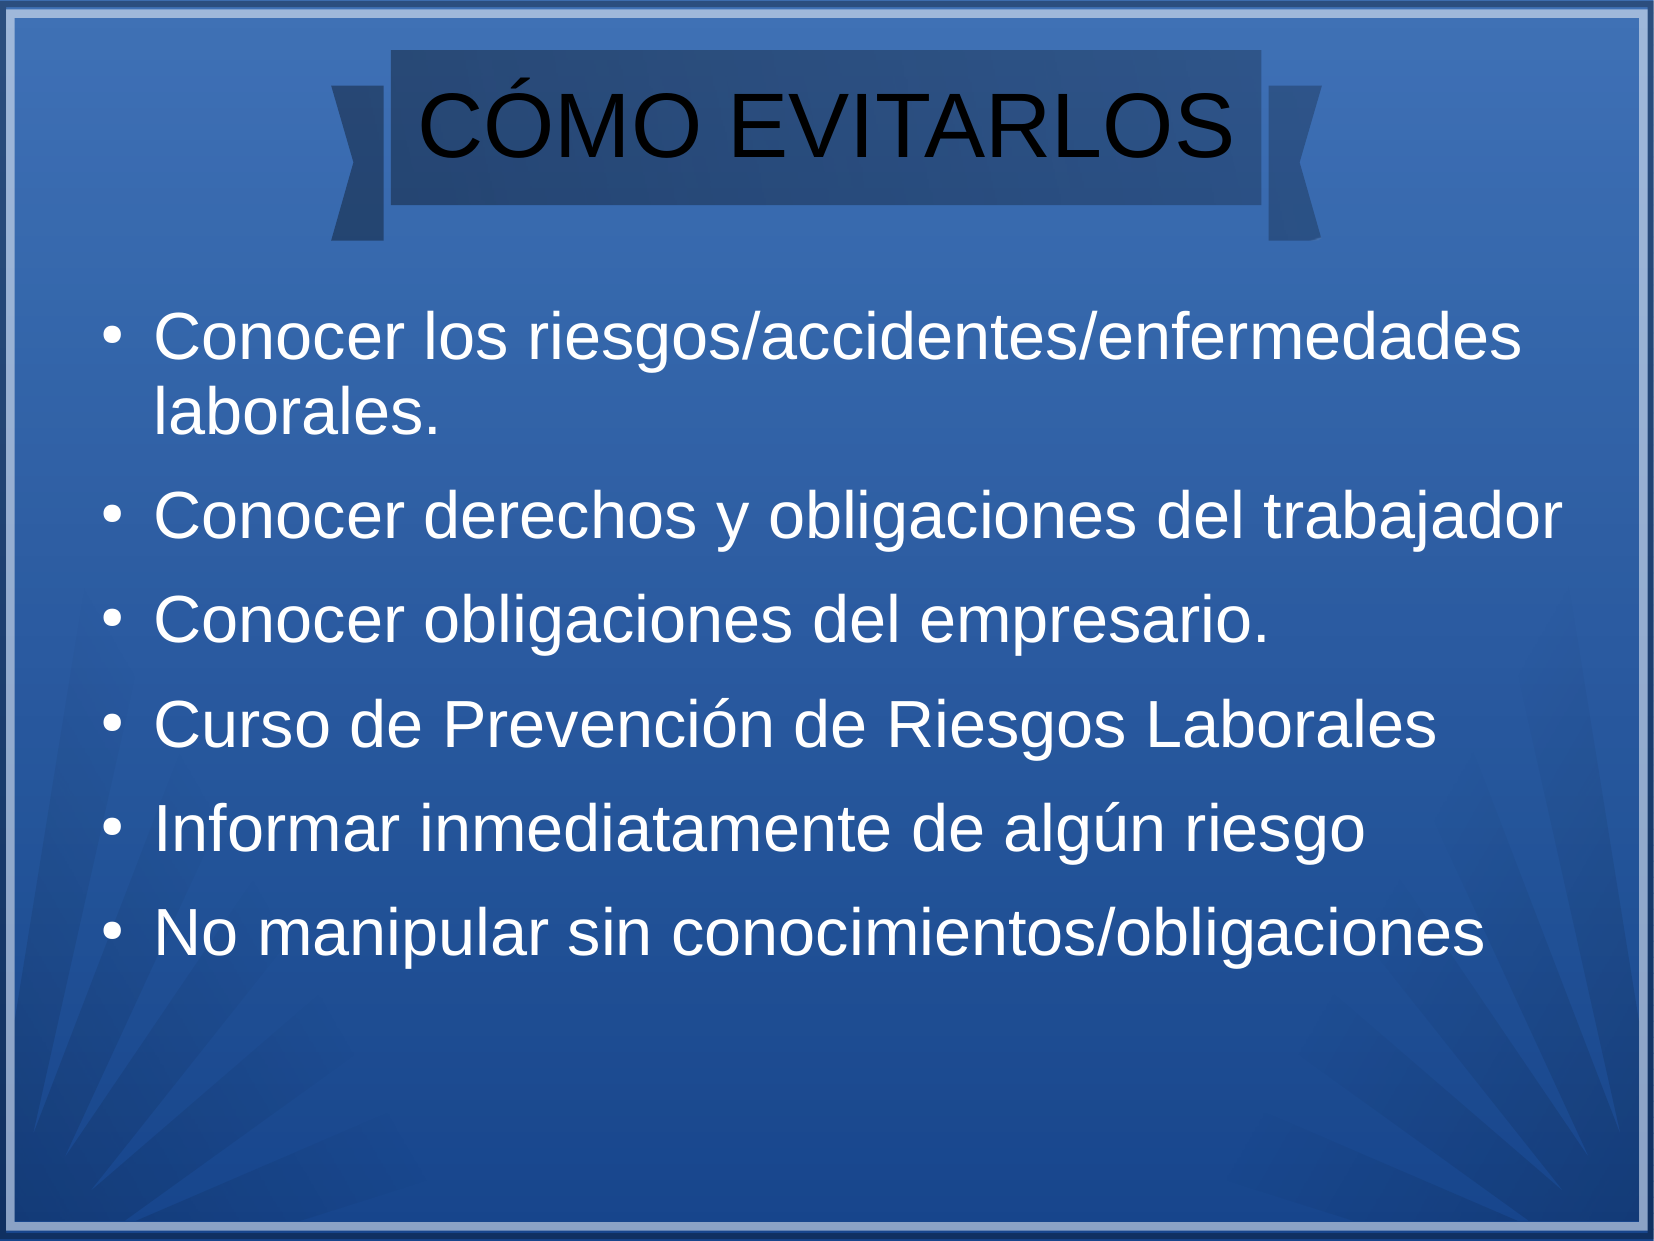

# CÓMO EVITARLOS
Conocer los riesgos/accidentes/enfermedades laborales.
Conocer derechos y obligaciones del trabajador
Conocer obligaciones del empresario.
Curso de Prevención de Riesgos Laborales
Informar inmediatamente de algún riesgo
No manipular sin conocimientos/obligaciones